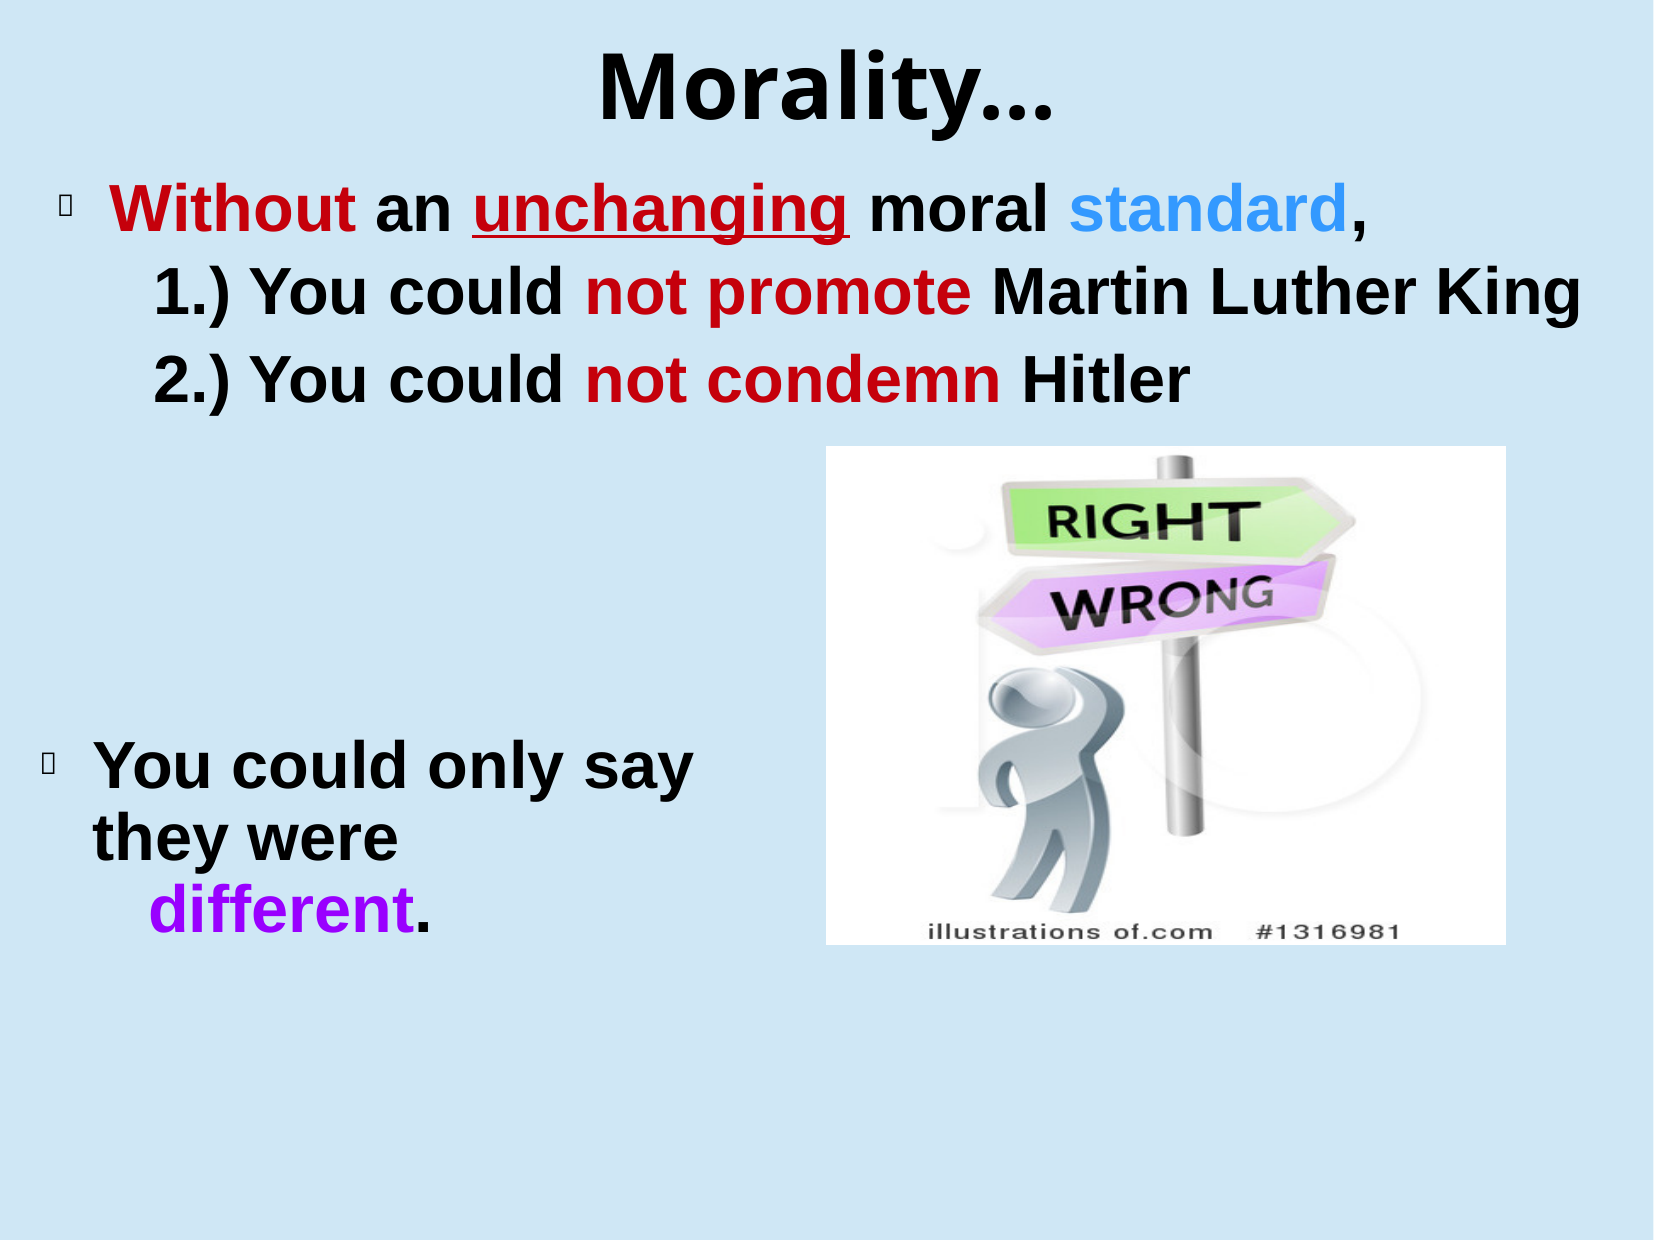

# Morality...
Without an unchanging moral standard,
1.) You could not promote Martin Luther King
2.) You could not condemn Hitler
You could only say
they were
 different.